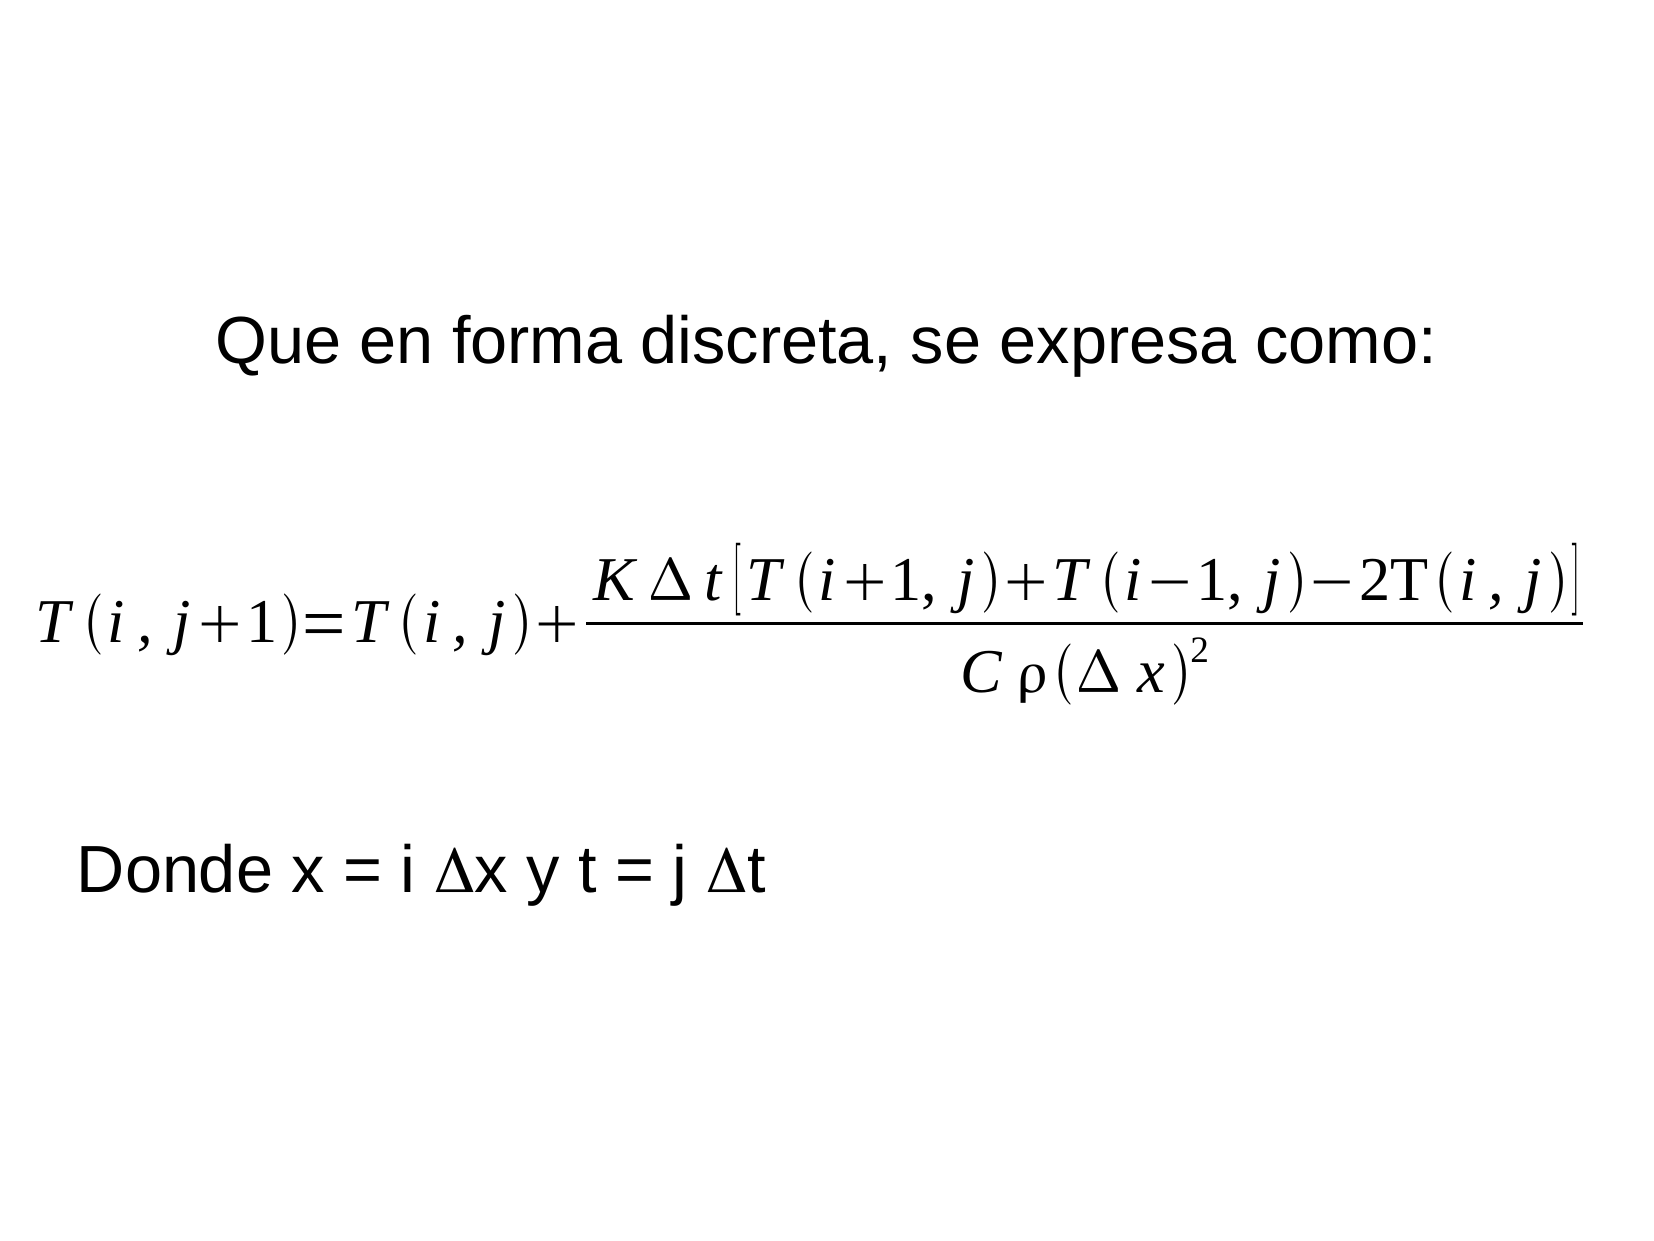

#
Que en forma discreta, se expresa como:
Donde x = i Dx y t = j Dt